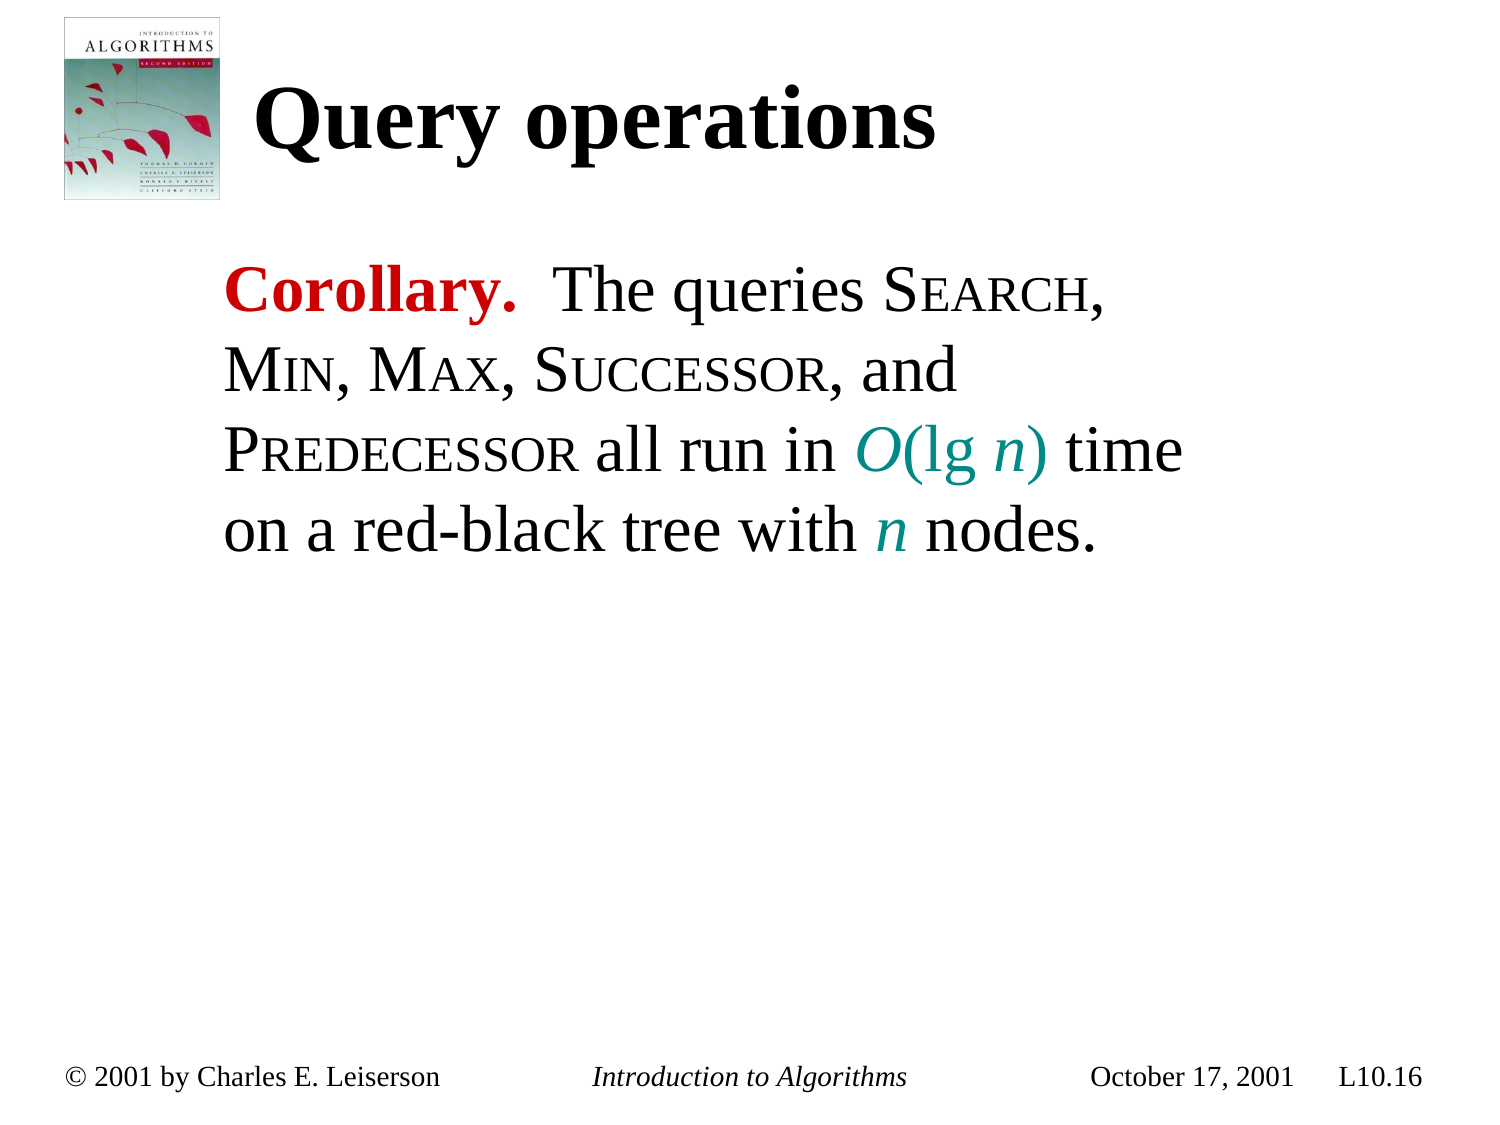

# Query operations
Corollary. The queries SEARCH, MIN, MAX, SUCCESSOR, and PREDECESSOR all run in O(lg n) time on a red-black tree with n nodes.
Introduction to Algorithms
October 17, 2001 L10.